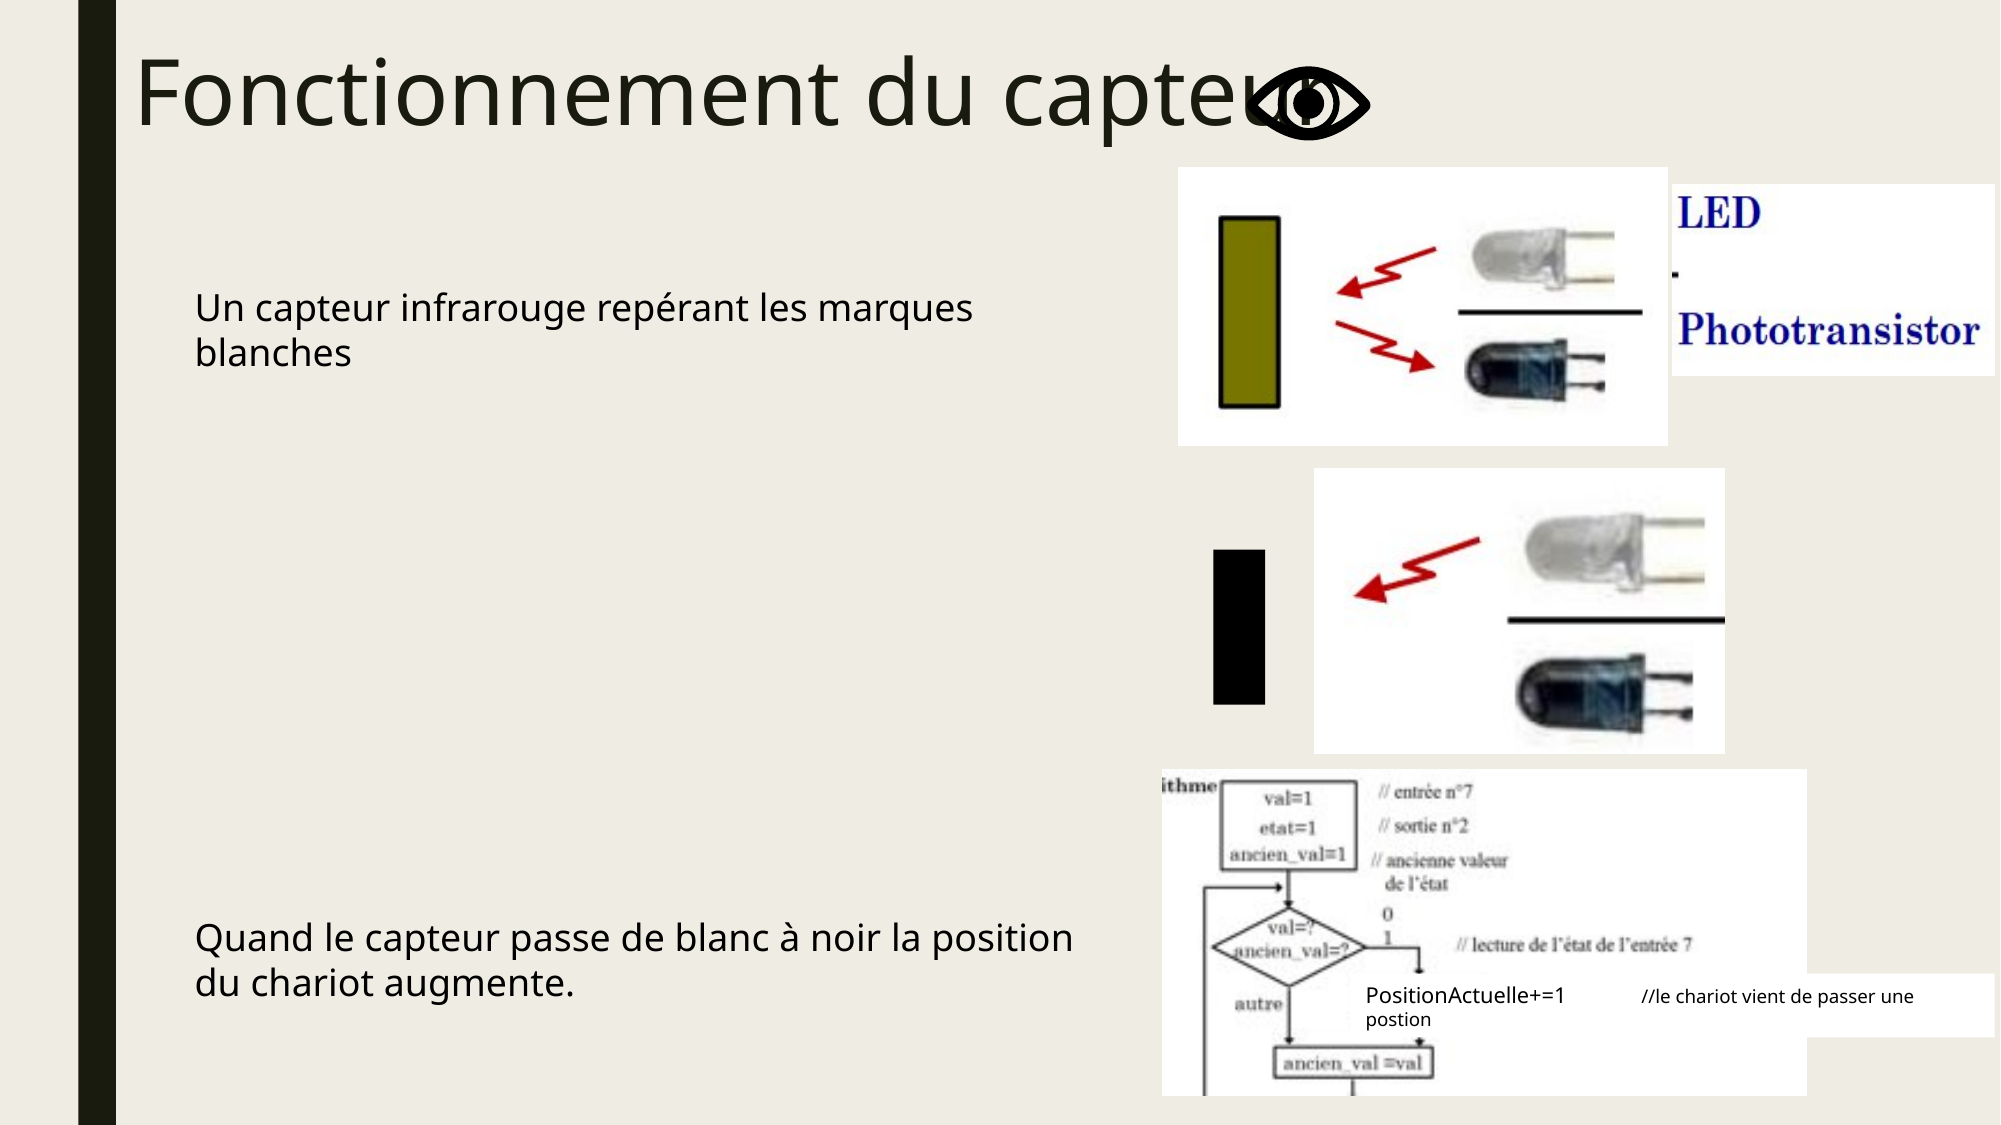

# Fonctionnement du capteur
Un capteur infrarouge repérant les marques blanches
Quand le capteur passe de blanc à noir la position du chariot augmente.
PositionActuelle+=1 //le chariot vient de passer une postion